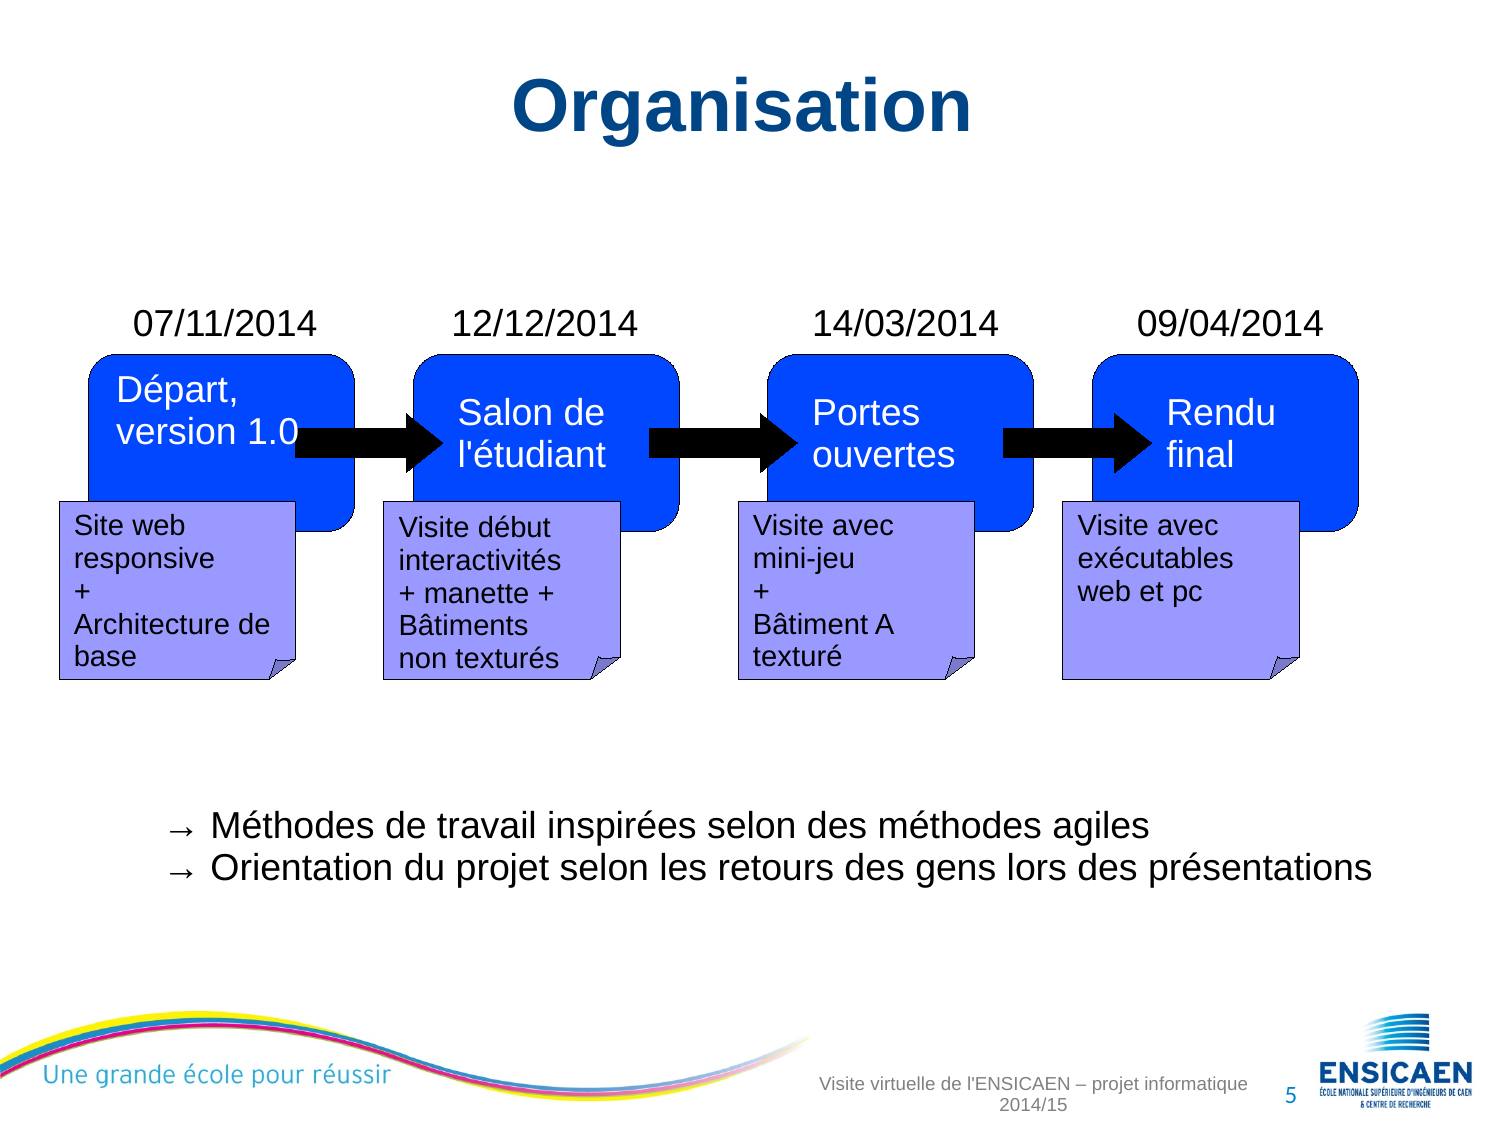

# Organisation
07/11/2014
12/12/2014
14/03/2014
09/04/2014
Départ, version 1.0
Salon de l'étudiant
Portes ouvertes
Rendu
final
Site web responsive
+
Architecture de base
Visite avec mini-jeu
+
Bâtiment A texturé
Visite avec exécutables web et pc
Visite début interactivités
+ manette +
Bâtiments non texturés
→ Méthodes de travail inspirées selon des méthodes agiles
→ Orientation du projet selon les retours des gens lors des présentations
Visite virtuelle de l'ENSICAEN – projet informatique 2014/15